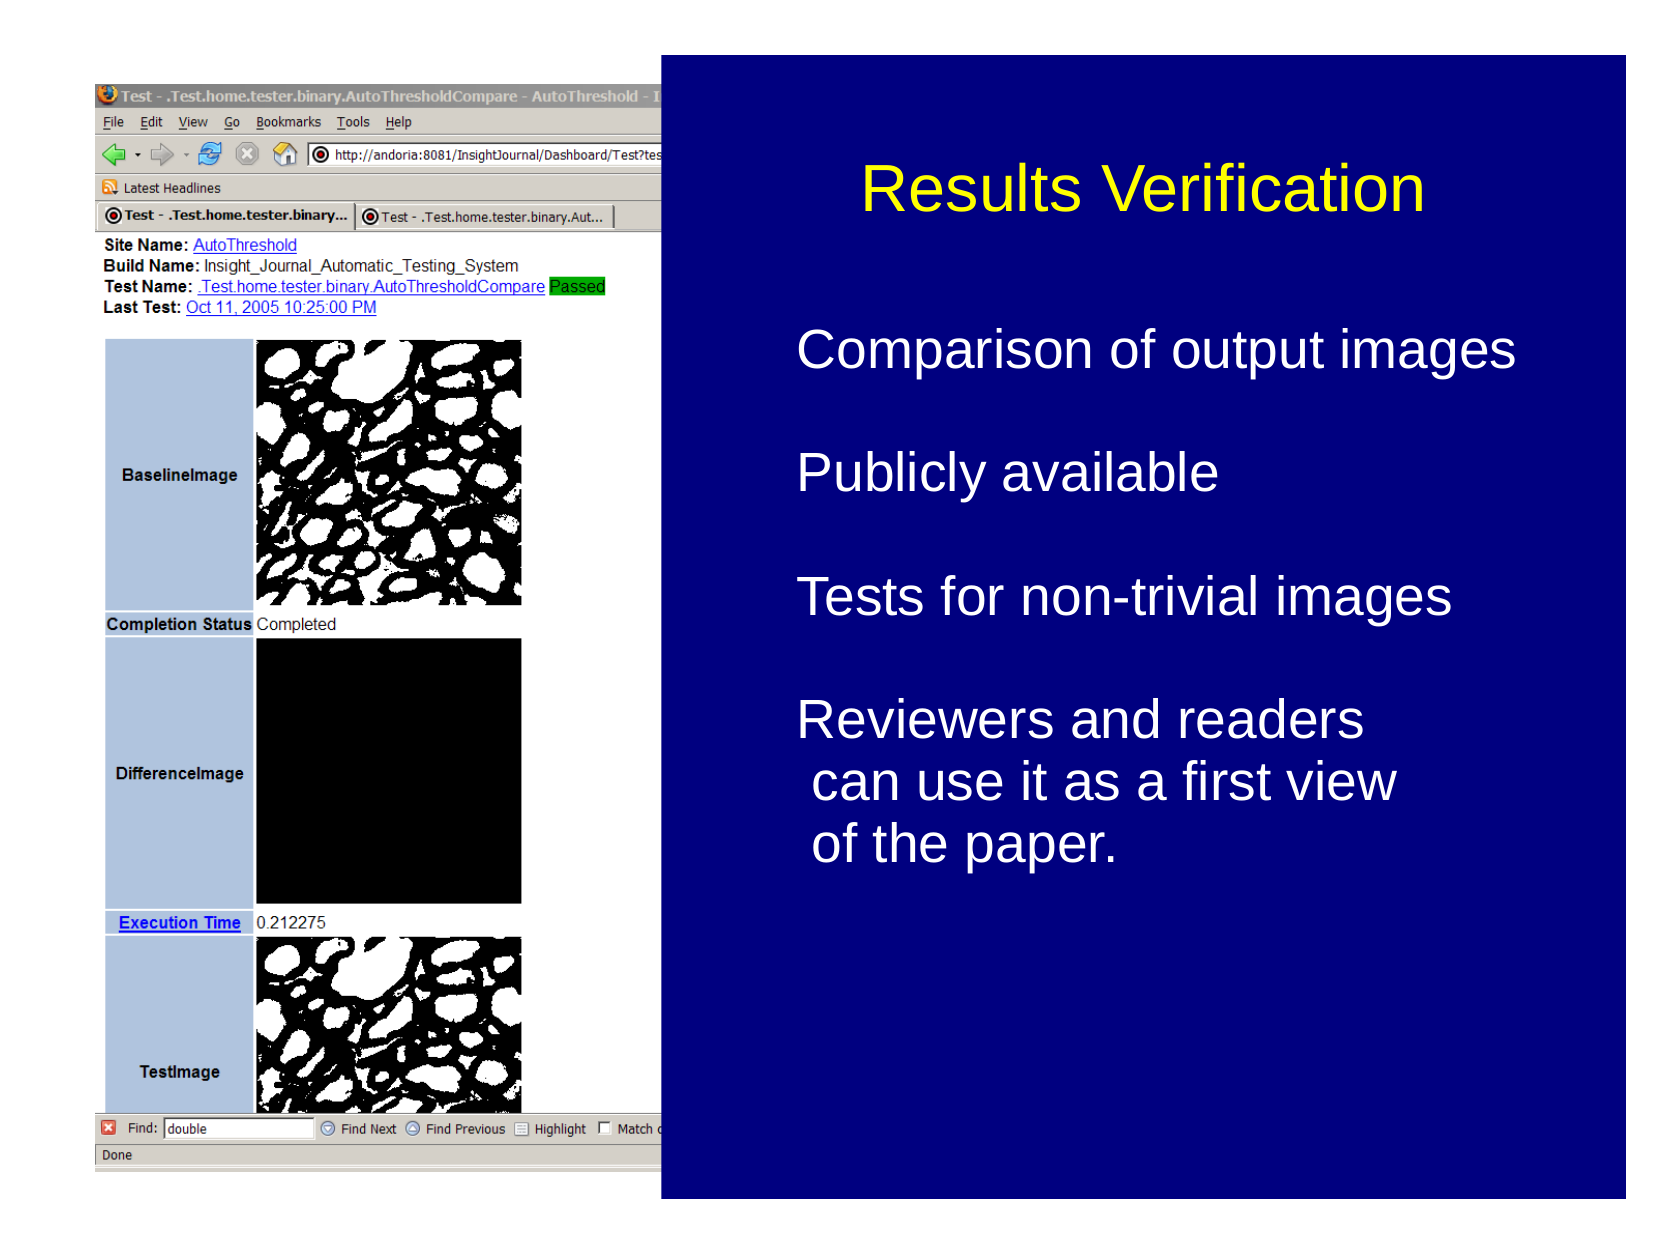

Comparison of output images
 Publicly available
 Tests for non-trivial images
 Reviewers and readers
 can use it as a first view
 of the paper.
Results Verification